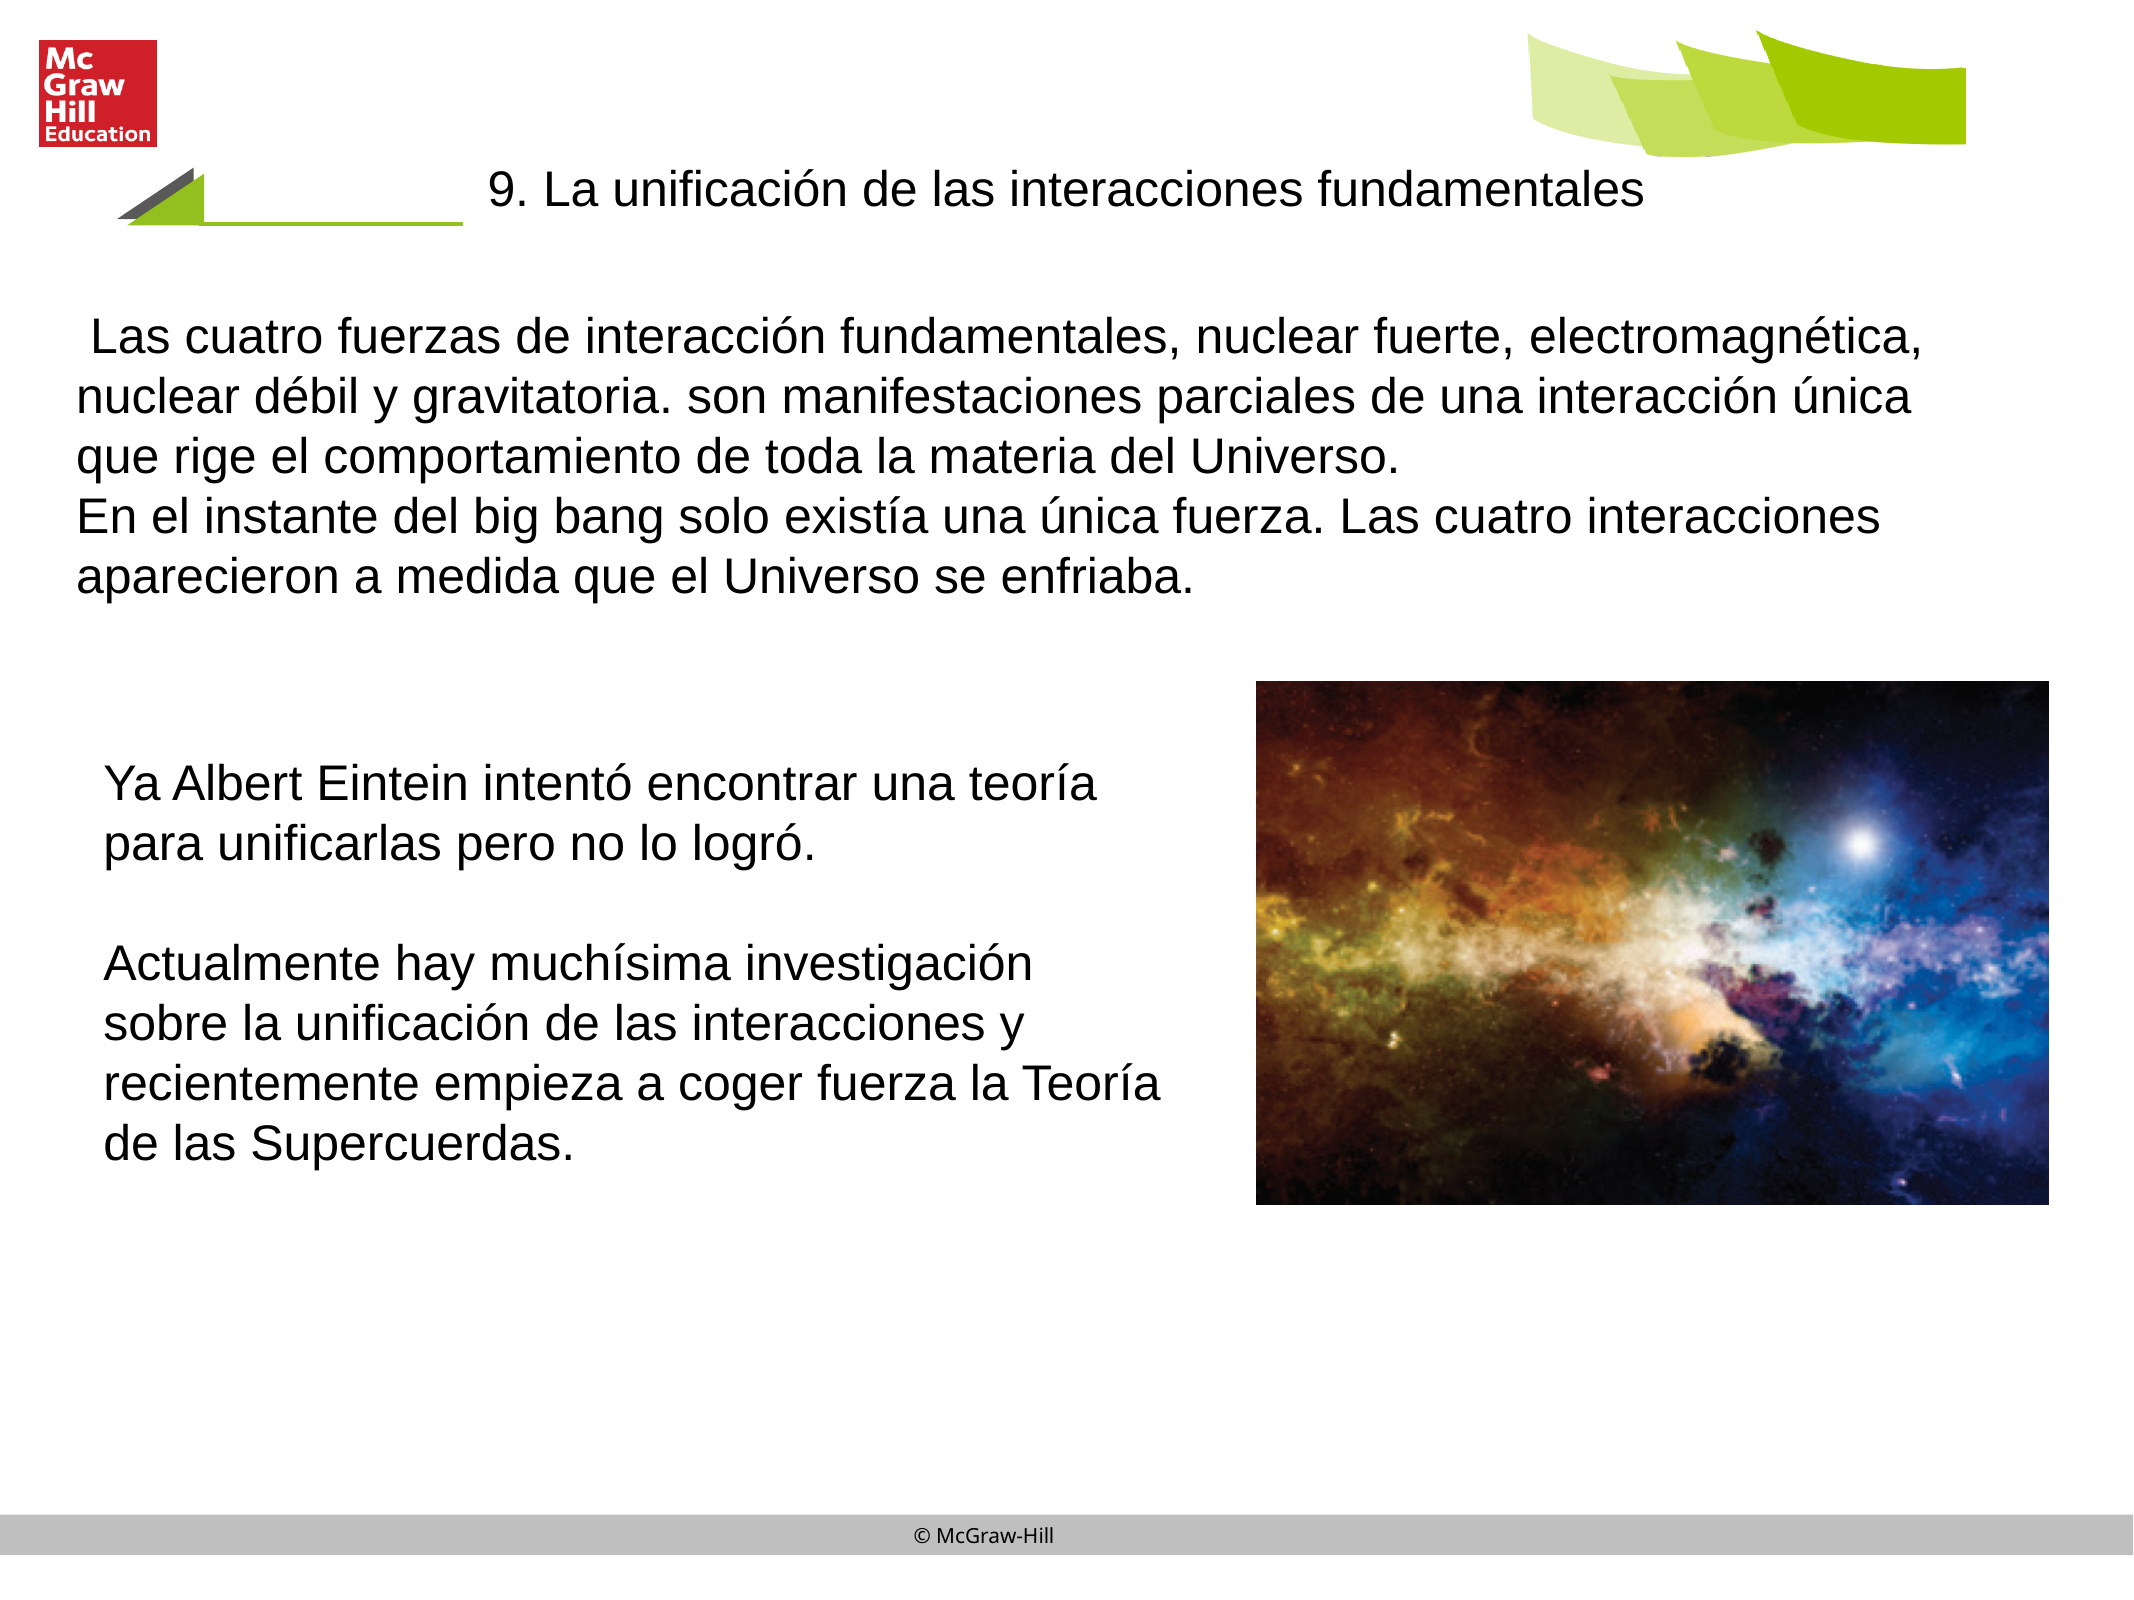

9. La unificación de las interacciones fundamentales
 Las cuatro fuerzas de interacción fundamentales, nuclear fuerte, electromagnética, nuclear débil y gravitatoria. son manifestaciones parciales de una interacción única que rige el comportamiento de toda la materia del Universo.
En el instante del big bang solo existía una única fuerza. Las cuatro interacciones aparecieron a medida que el Universo se enfriaba.
Ya Albert Eintein intentó encontrar una teoría para unificarlas pero no lo logró.
Actualmente hay muchísima investigación sobre la unificación de las interacciones y recientemente empieza a coger fuerza la Teoría de las Supercuerdas.
© McGraw-Hill